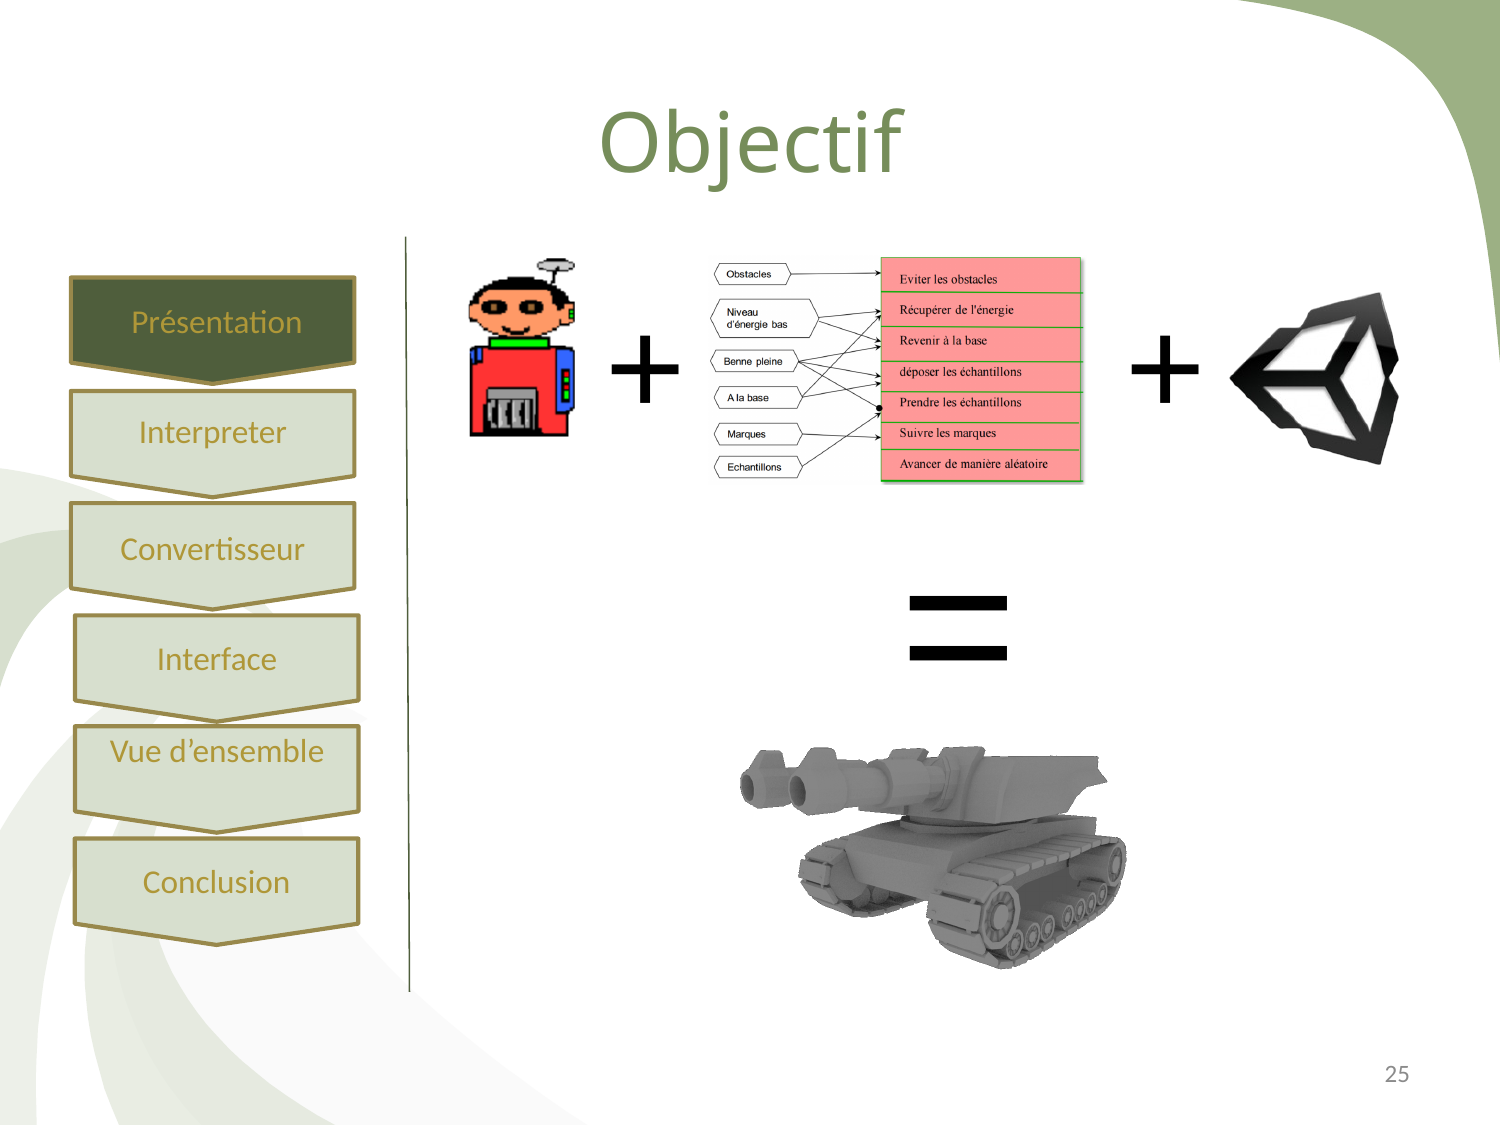

# Objectif
+
+
Présentation
Interpreter
=
Convertisseur
Interface
Vue d’ensemble
Conclusion
25